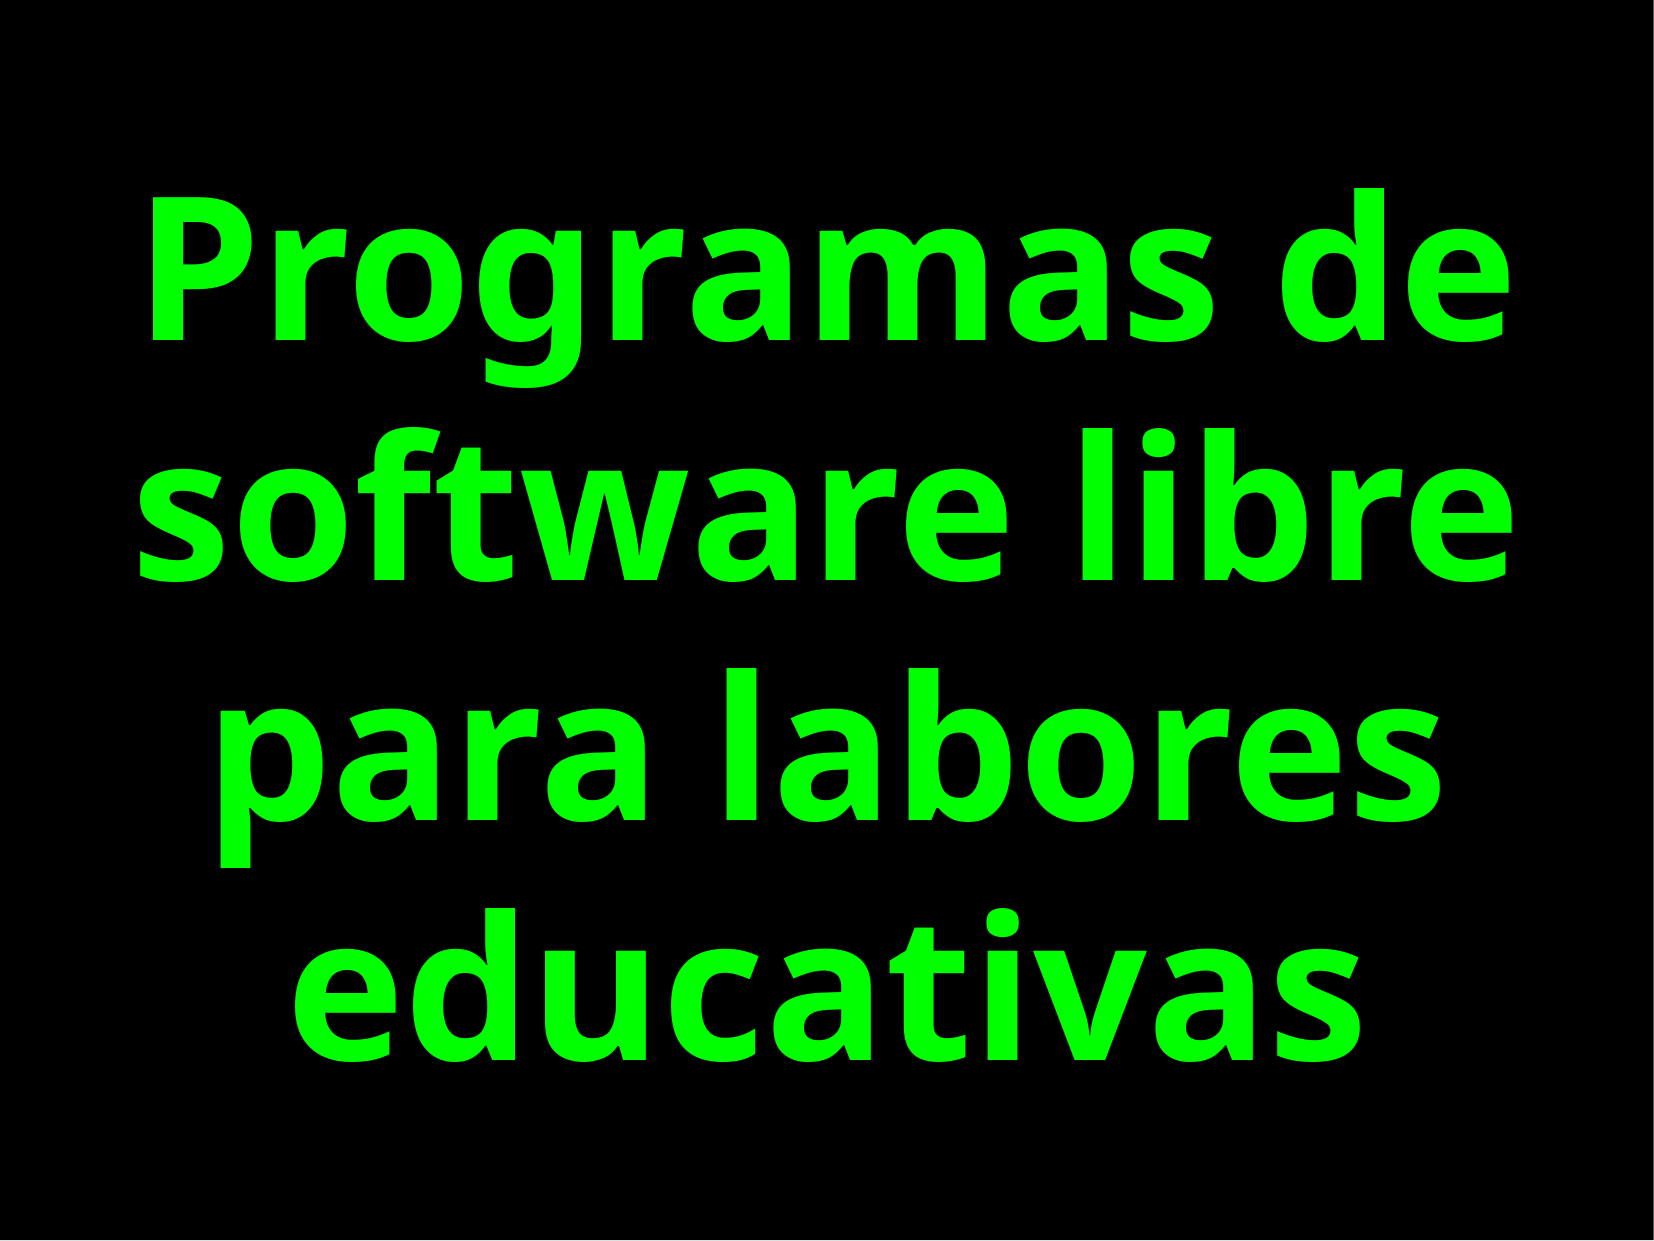

# Programas de software libre para labores educativas